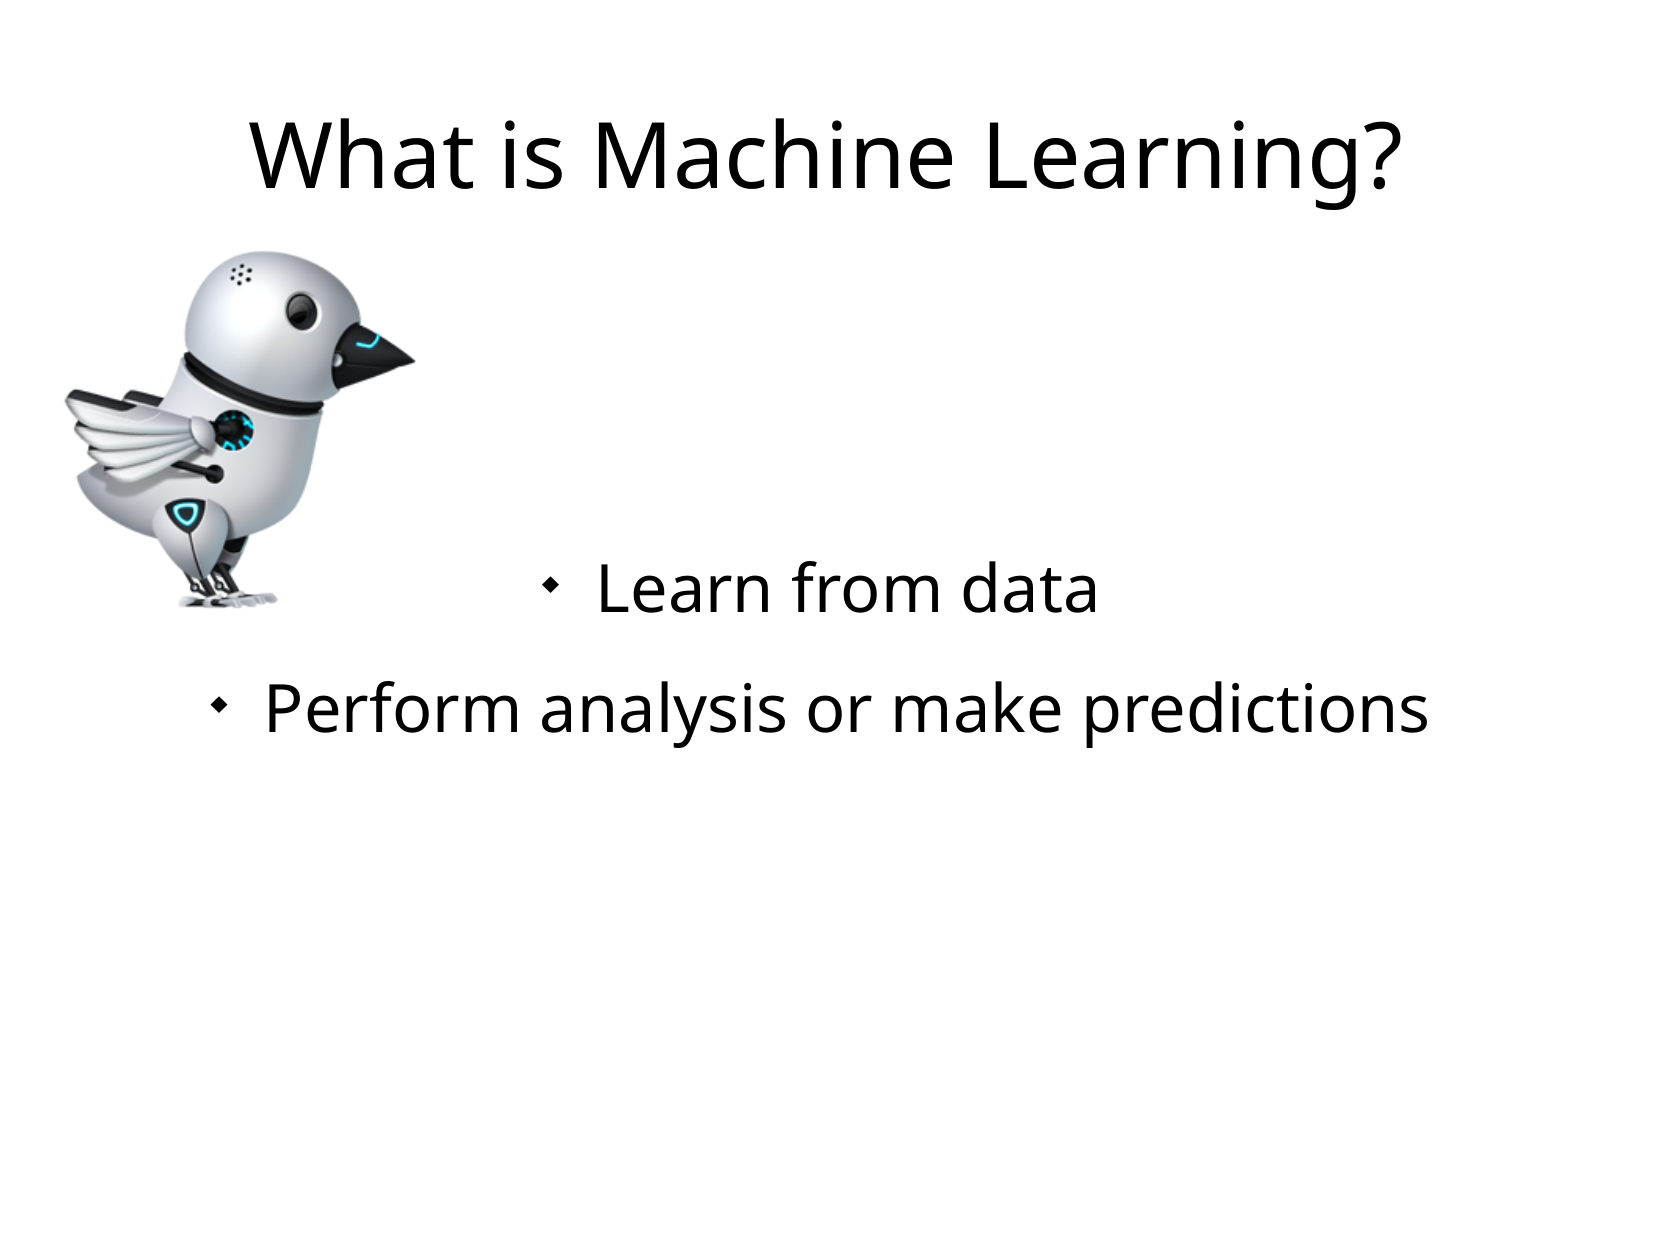

# What is Machine Learning?
Learn from data
Perform analysis or make predictions